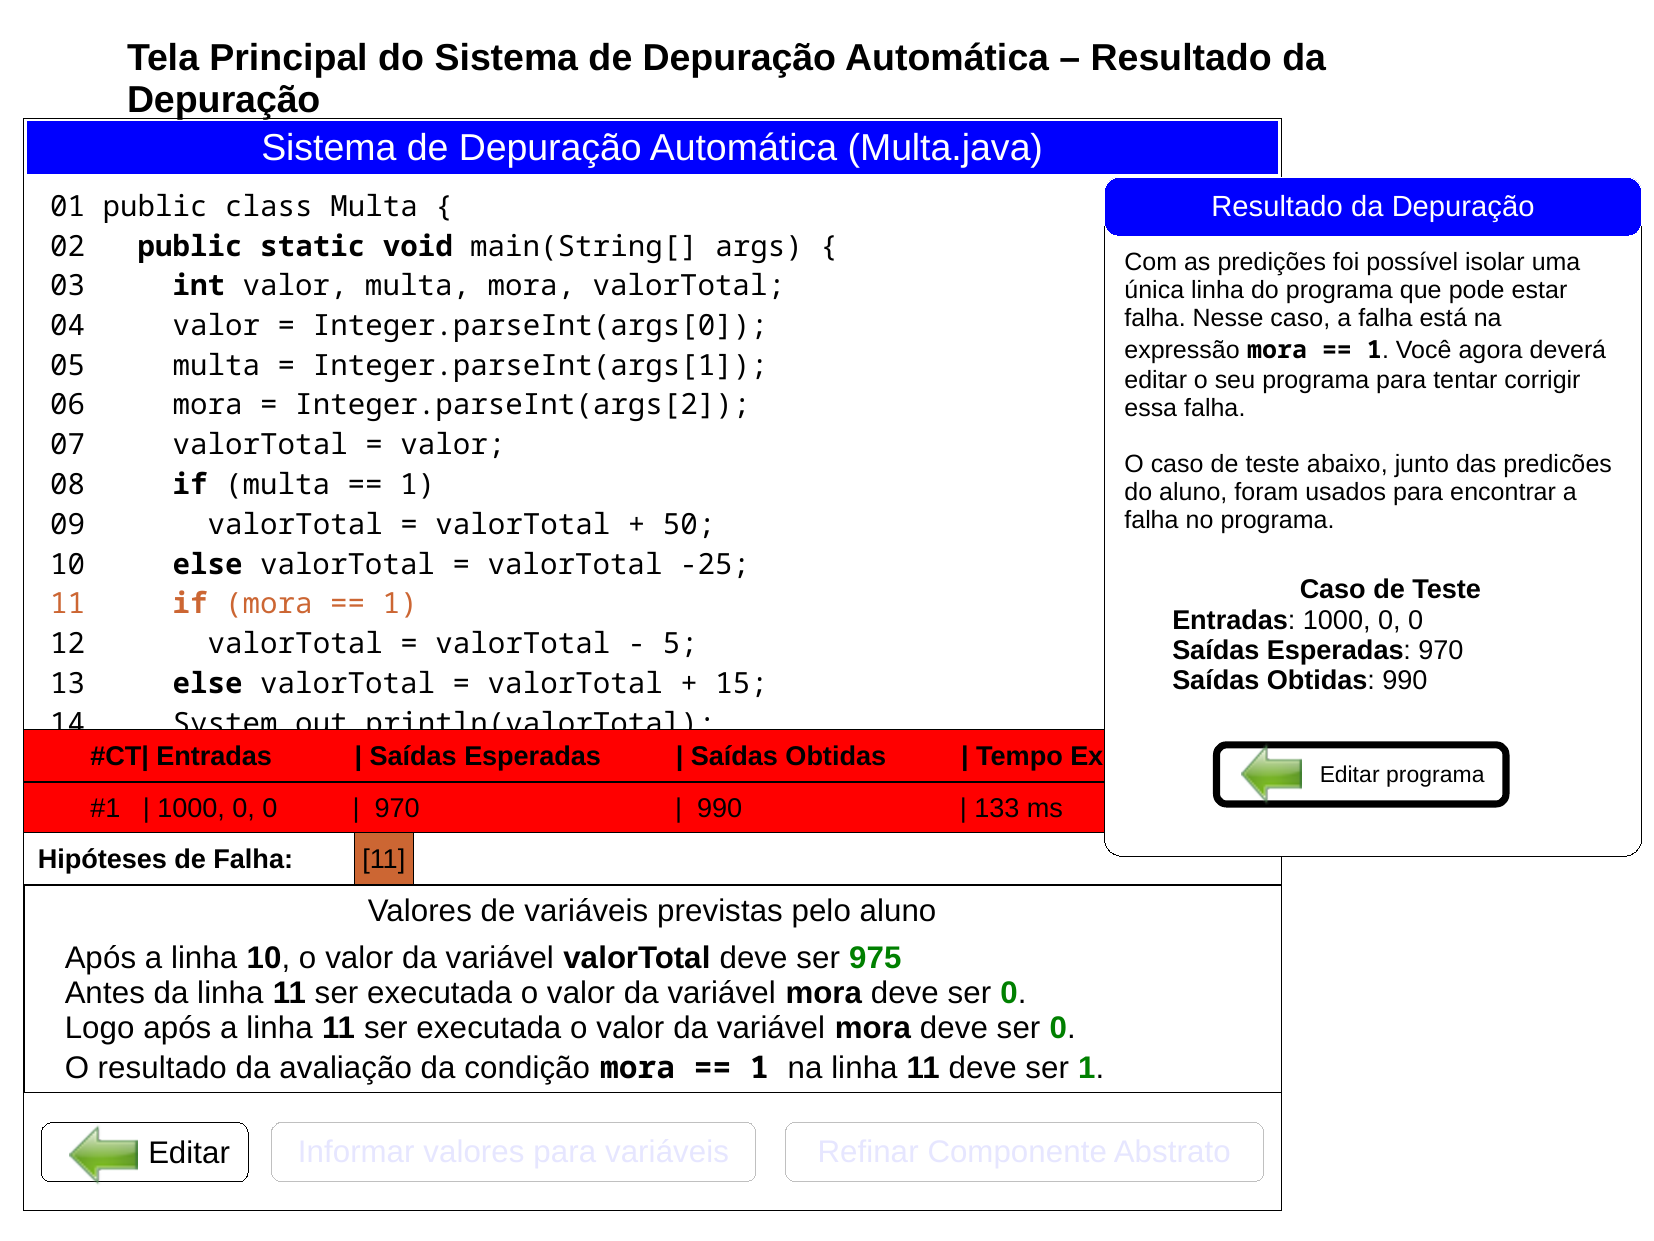

Tela Principal do Sistema de Depuração Automática – Resultado da Depuração
Sistema de Depuração Automática (Multa.java)
Com as predições foi possível isolar uma única linha do programa que pode estar falha. Nesse caso, a falha está na expressão mora == 1. Você agora deverá editar o seu programa para tentar corrigir essa falha.
O caso de teste abaixo, junto das predicões do aluno, foram usados para encontrar a falha no programa.
Resultado da Depuração
 Caso de Teste
Entradas: 1000, 0, 0
Saídas Esperadas: 970
Saídas Obtidas: 990
[8-10]
Editar programa
01 public class Multa {
02 public static void main(String[] args) {
03 int valor, multa, mora, valorTotal;
04 valor = Integer.parseInt(args[0]);
05 multa = Integer.parseInt(args[1]);
06 mora = Integer.parseInt(args[2]);
07 valorTotal = valor;
08 if (multa == 1)
09 valorTotal = valorTotal + 50;
10 else valorTotal = valorTotal -25;
11 if (mora == 1)
12 valorTotal = valorTotal - 5;
13 else valorTotal = valorTotal + 15;
14 System.out.println(valorTotal);
15 }
 #CT| Entradas | Saídas Esperadas | Saídas Obtidas | Tempo Exec.
 #1 | 1000, 0, 0 | 970 | 990 | 133 ms
Hipóteses de Falha:
[11]
Valores de variáveis previstas pelo aluno
 Após a linha 10, o valor da variável valorTotal deve ser 975
 Antes da linha 11 ser executada o valor da variável mora deve ser 0.
 Logo após a linha 11 ser executada o valor da variável mora deve ser 0.
 O resultado da avaliação da condição mora == 1 na linha 11 deve ser 1.
Editar
Informar valores para variáveis
Refinar Componente Abstrato